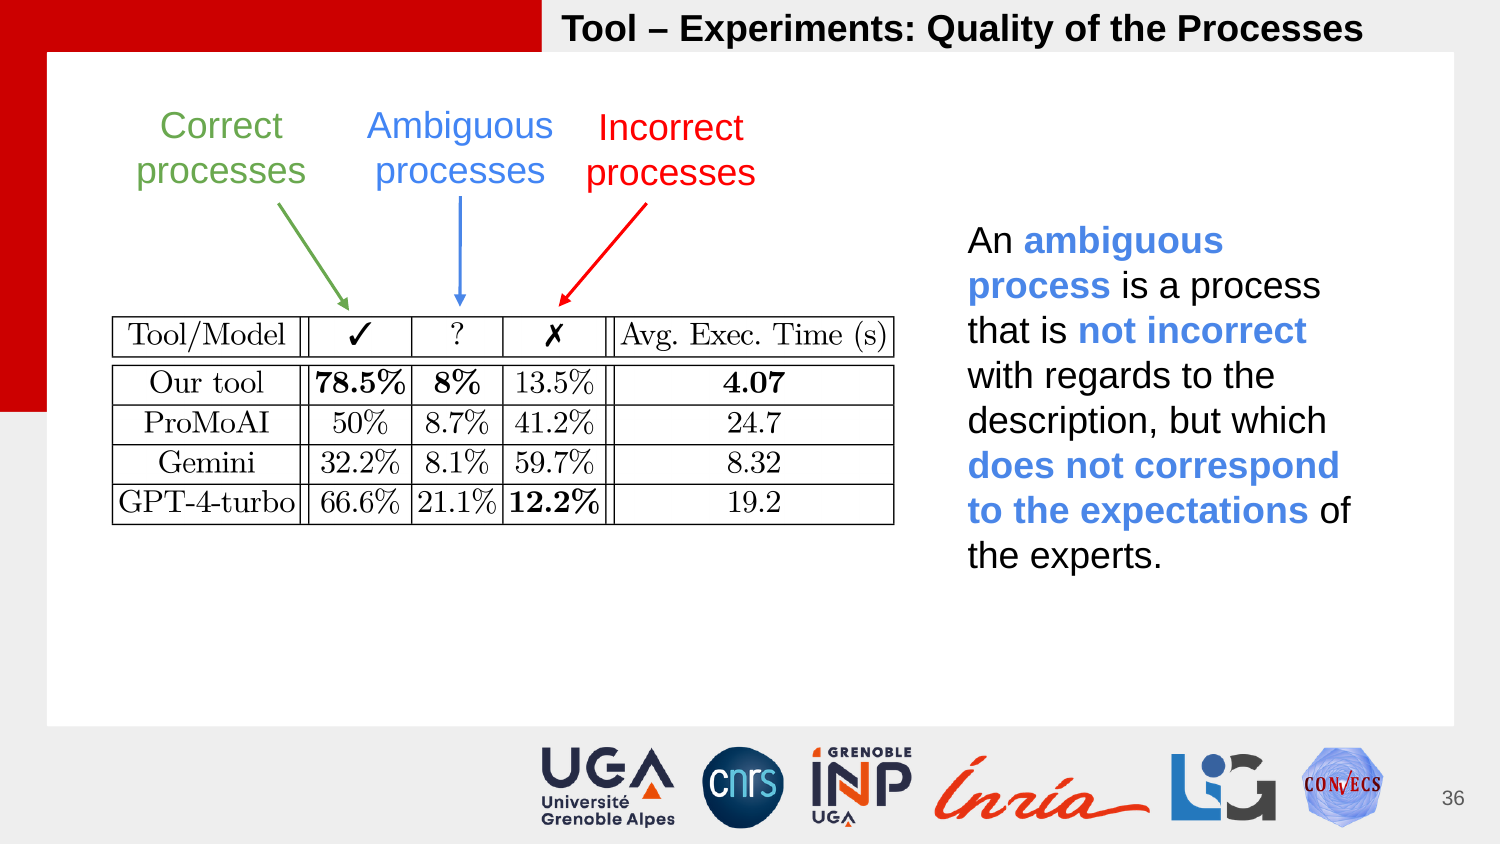

Tool – Experiments: Quality of the Processes
Correct
processes
Ambiguous
processes
Incorrect
processes
An ambiguous process is a process that is not incorrect with regards to the description, but which does not correspond to the expectations of the experts.